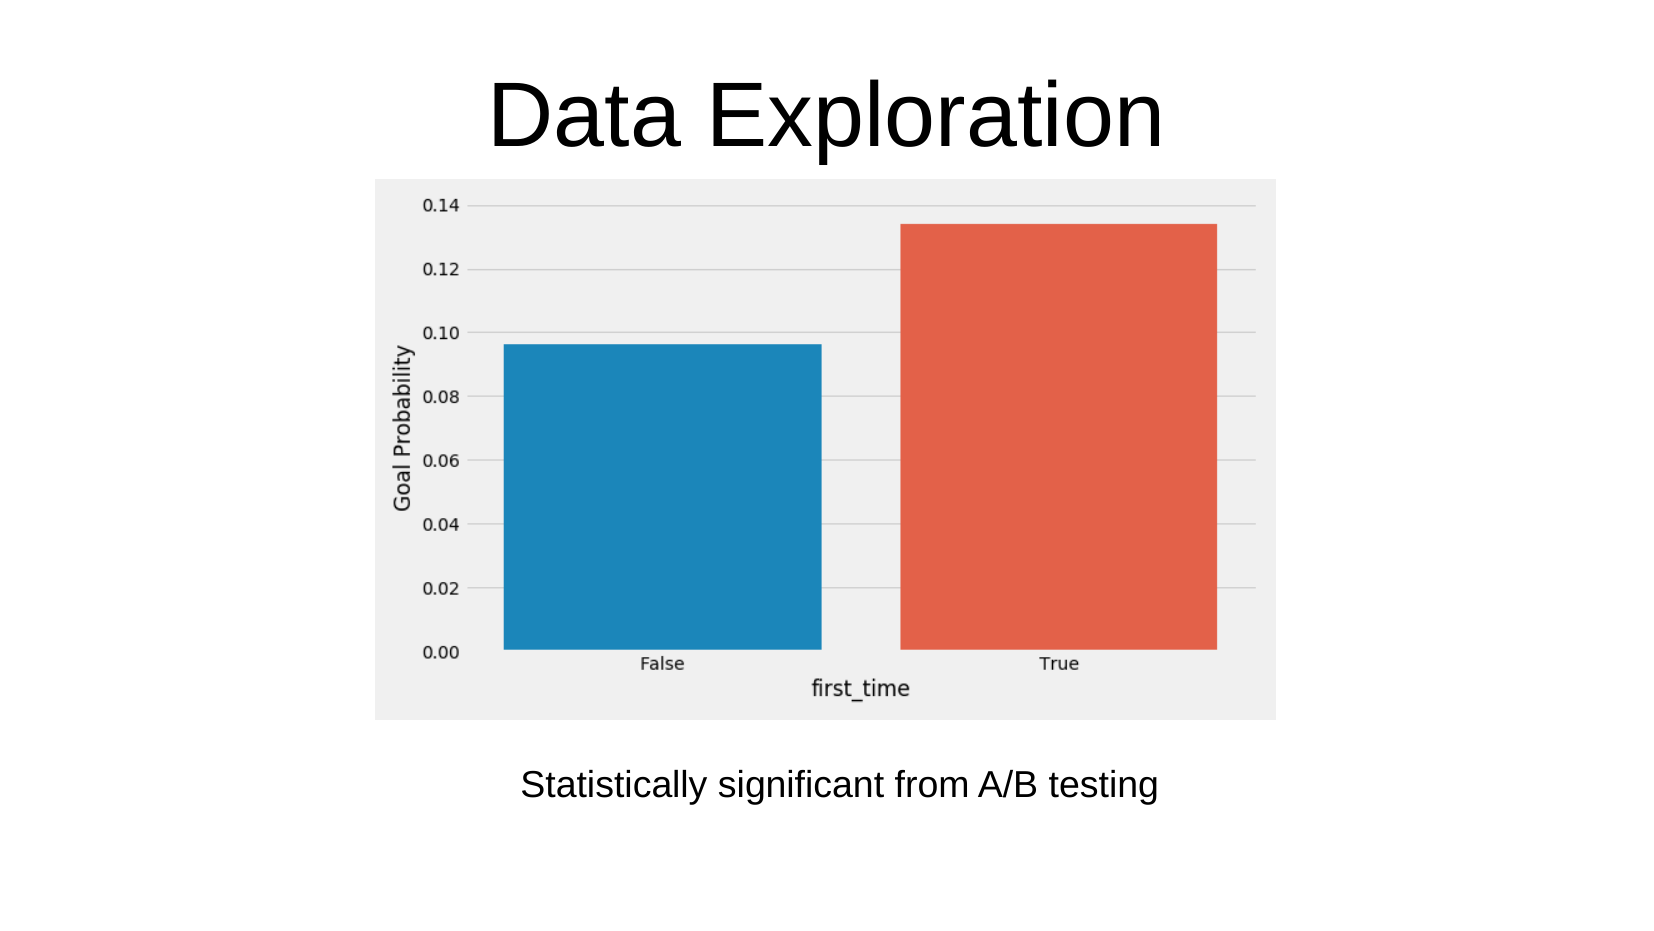

# Data Exploration
Statistically significant from A/B testing